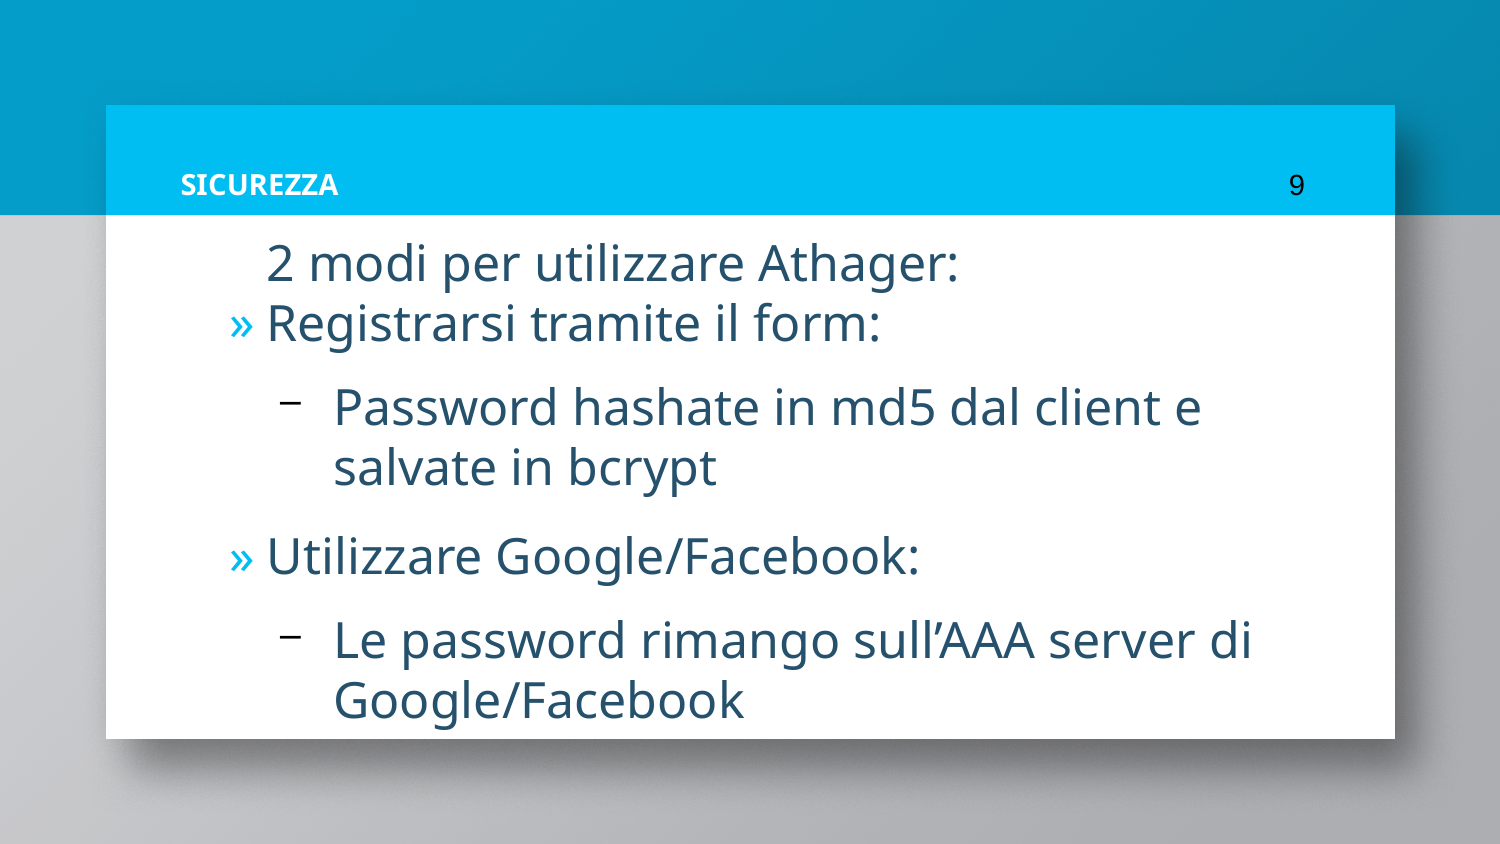

# SICUREZZA
2 modi per utilizzare Athager:
Registrarsi tramite il form:
Password hashate in md5 dal client e salvate in bcrypt
Utilizzare Google/Facebook:
Le password rimango sull’AAA server di Google/Facebook